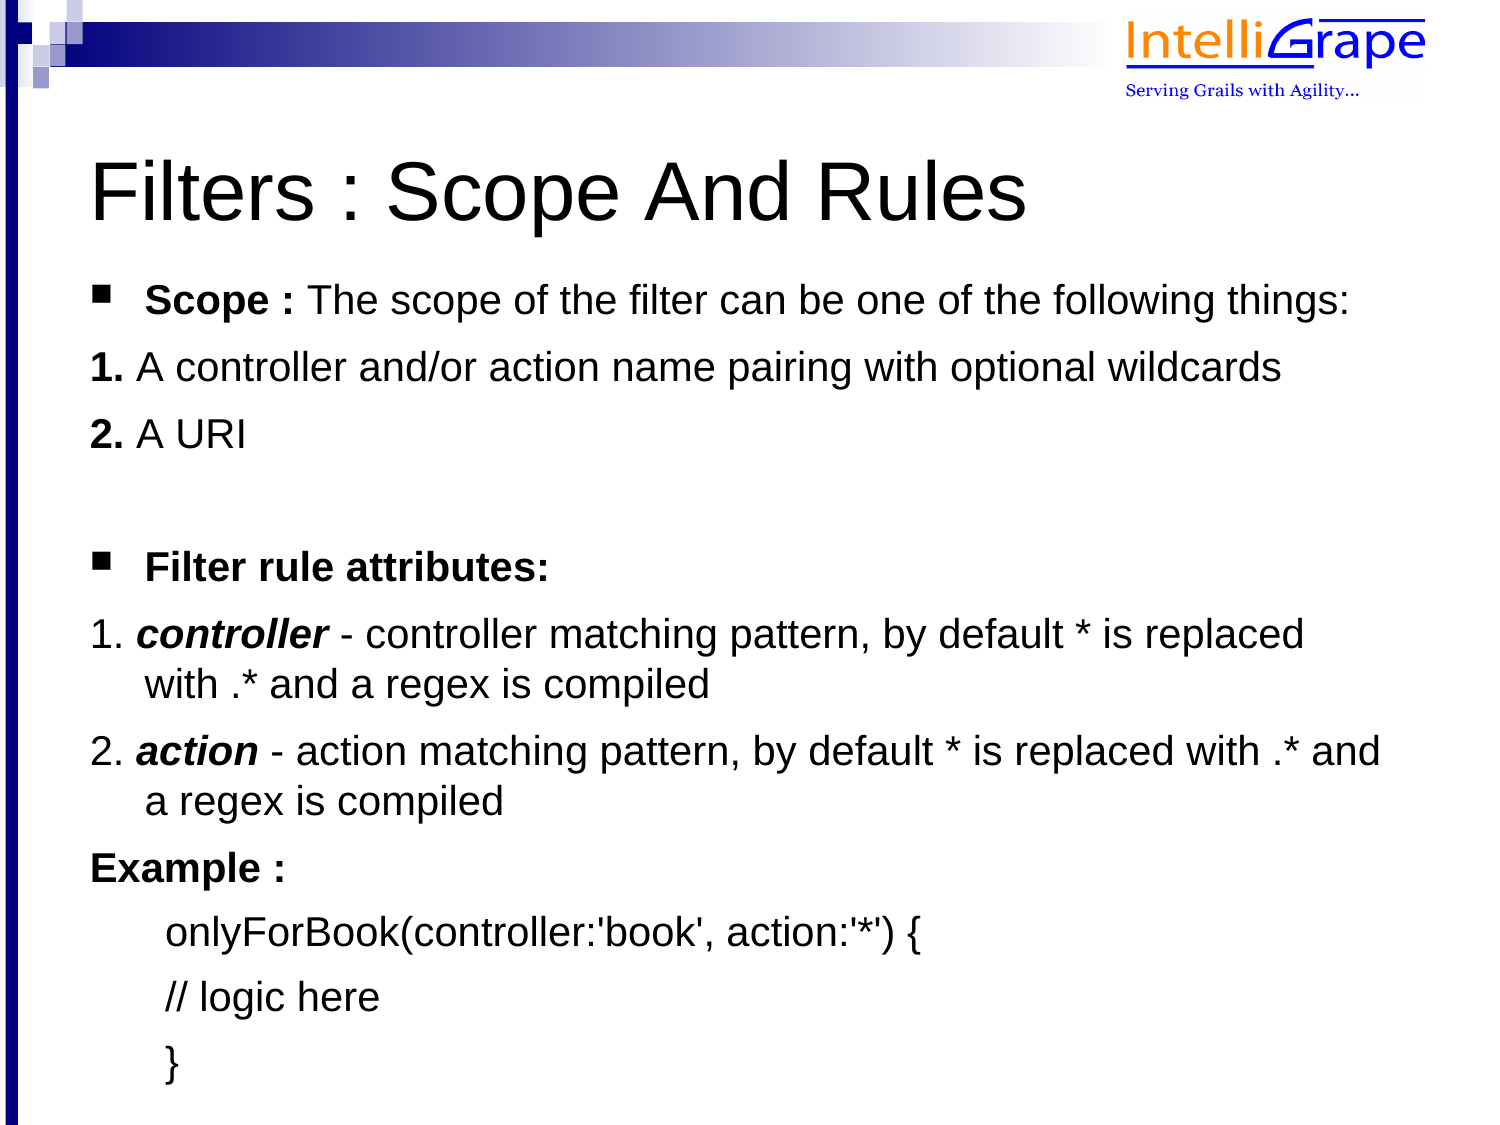

# Filters : Scope And Rules
Scope : The scope of the filter can be one of the following things:
1. A controller and/or action name pairing with optional wildcards
2. A URI
Filter rule attributes:
1. controller - controller matching pattern, by default * is replaced with .* and a regex is compiled
2. action - action matching pattern, by default * is replaced with .* and a regex is compiled
Example :
onlyForBook(controller:'book', action:'*') {
// logic here
}